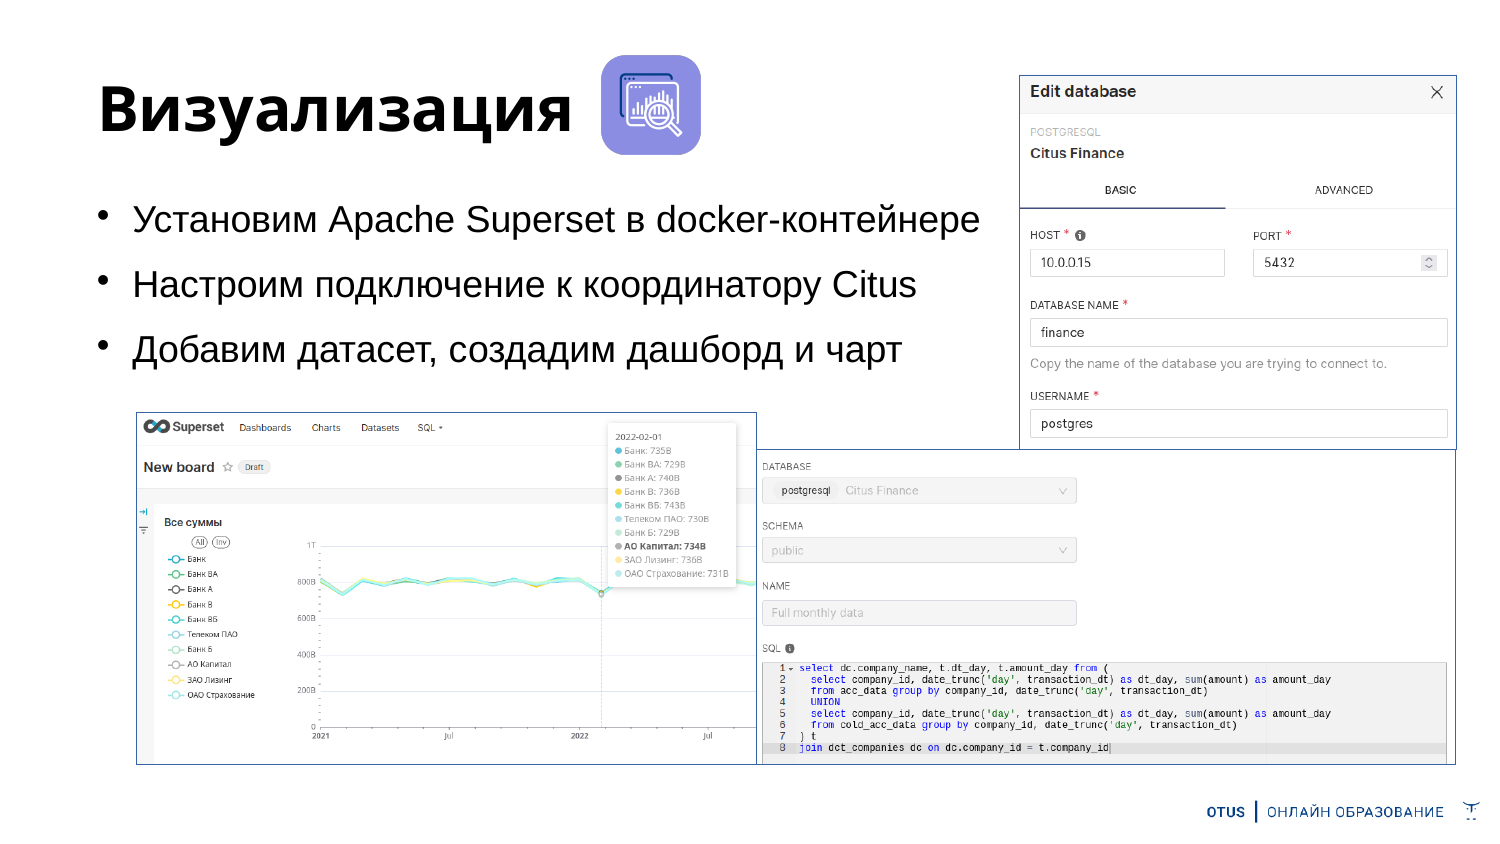

# Визуализация
Установим Apache Superset в docker-контейнере
Настроим подключение к координатору Citus
Добавим датасет, создадим дашборд и чарт